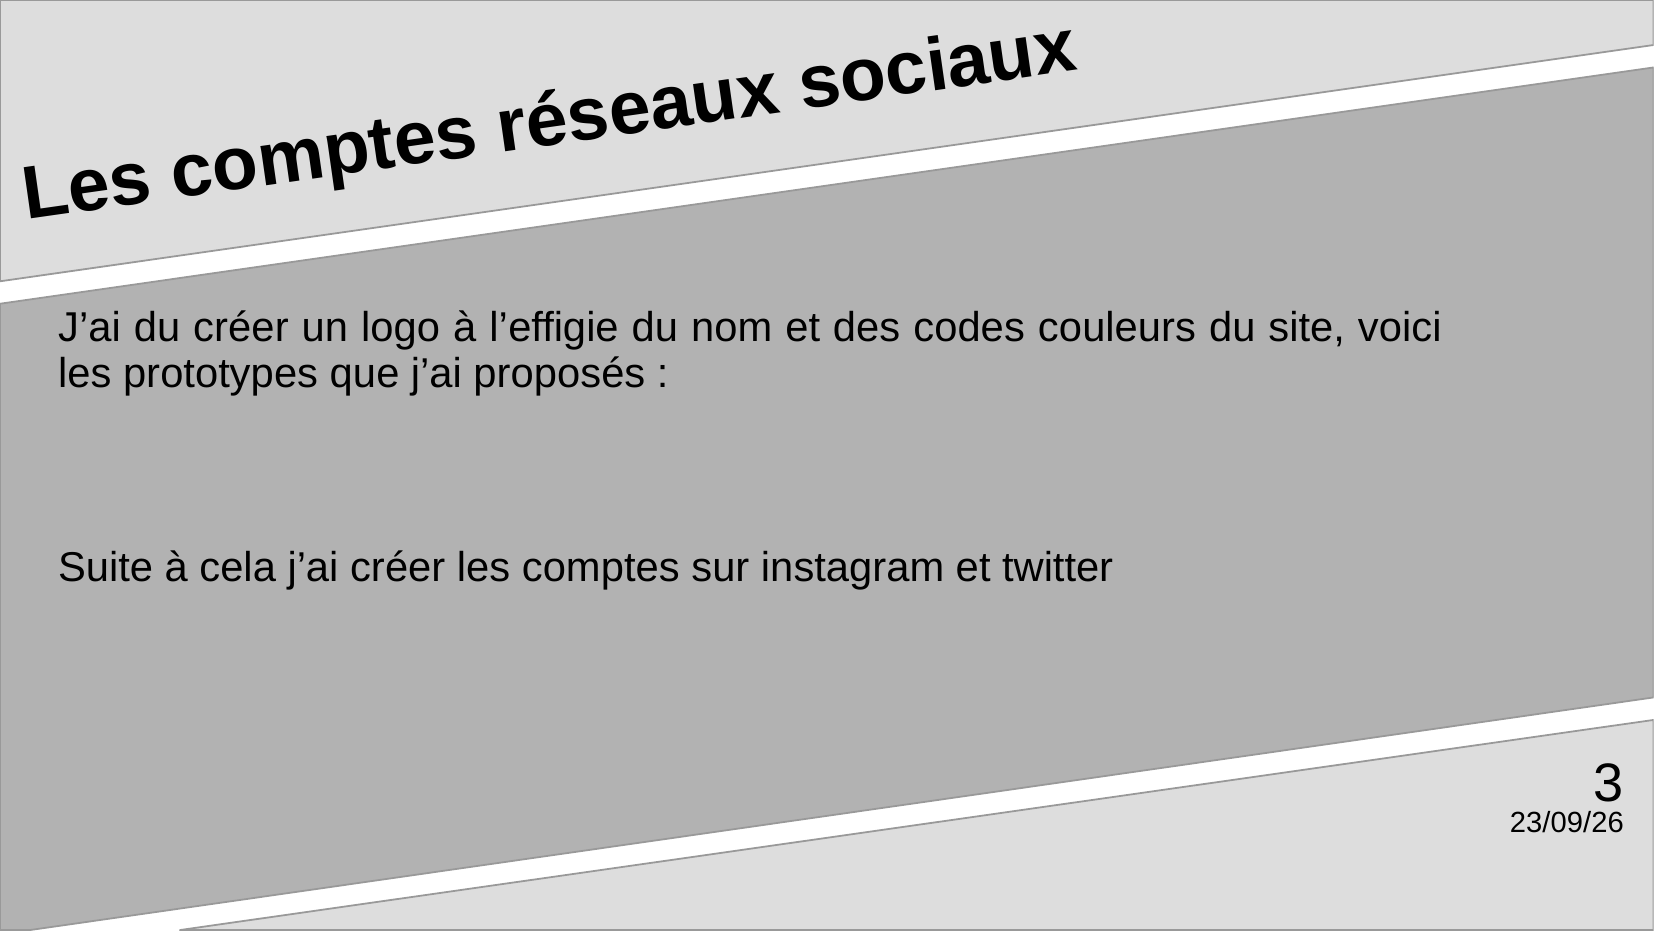

# Les comptes réseaux sociaux
J’ai du créer un logo à l’effigie du nom et des codes couleurs du site, voici les prototypes que j’ai proposés :
Suite à cela j’ai créer les comptes sur instagram et twitter
3